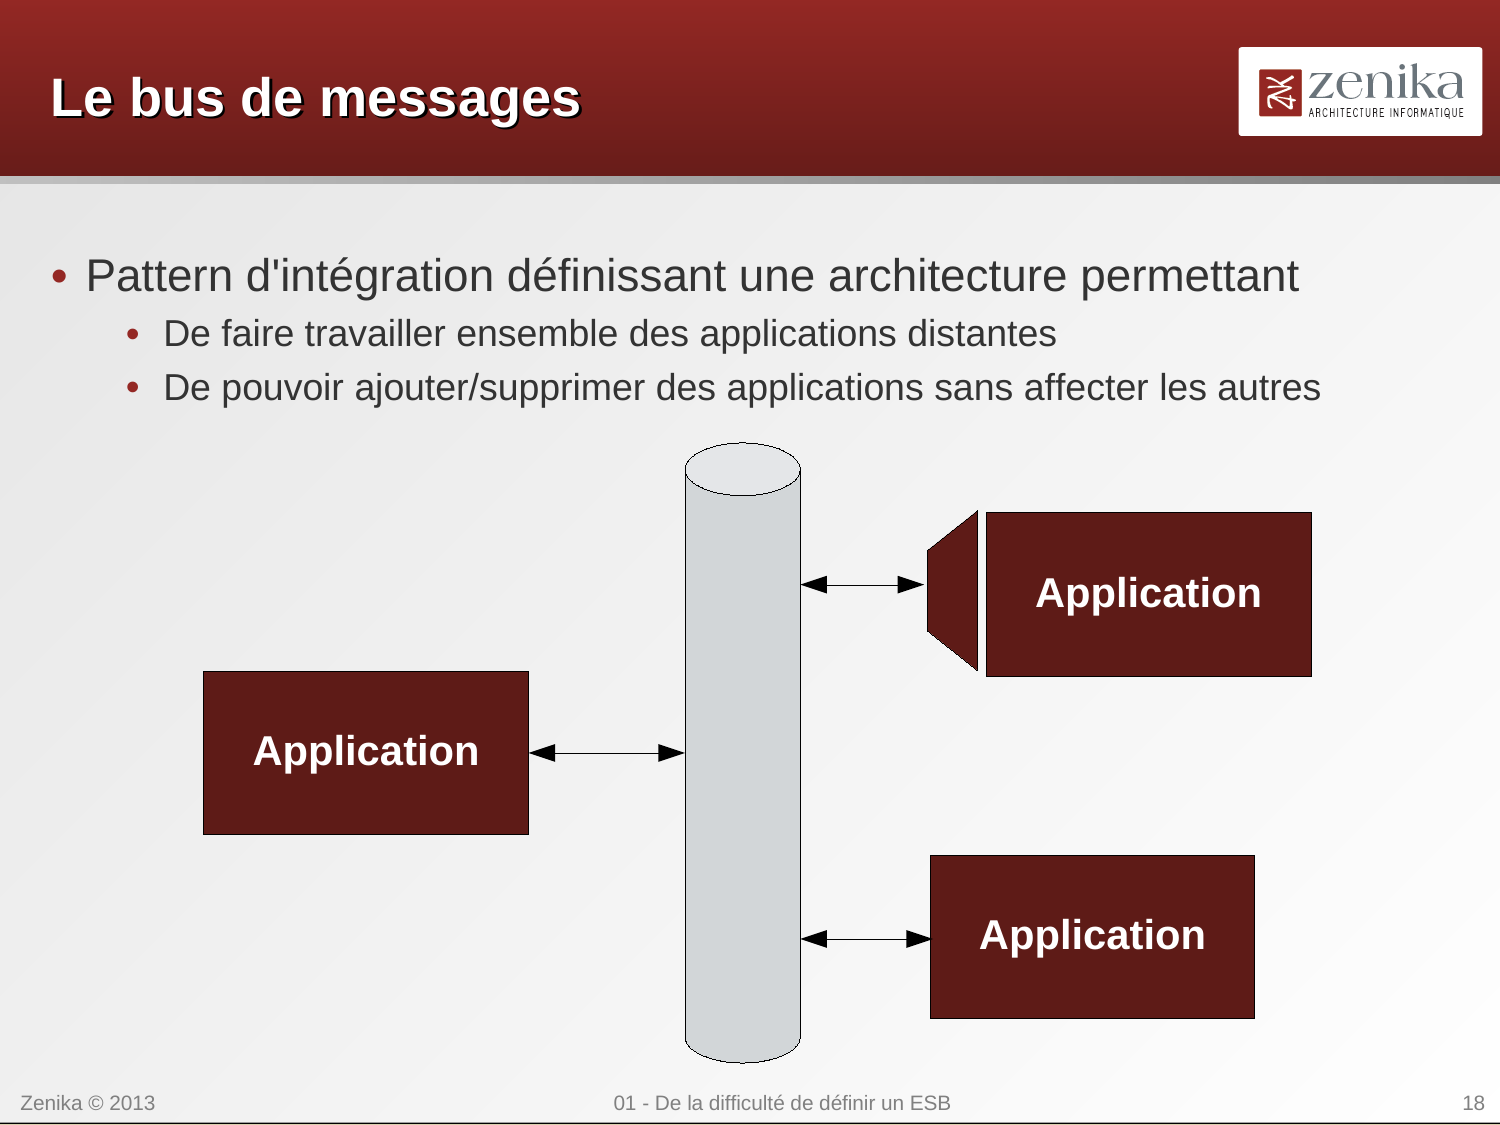

# Le bus de messages
Pattern d'intégration définissant une architecture permettant
De faire travailler ensemble des applications distantes
De pouvoir ajouter/supprimer des applications sans affecter les autres
Application
Application
Application